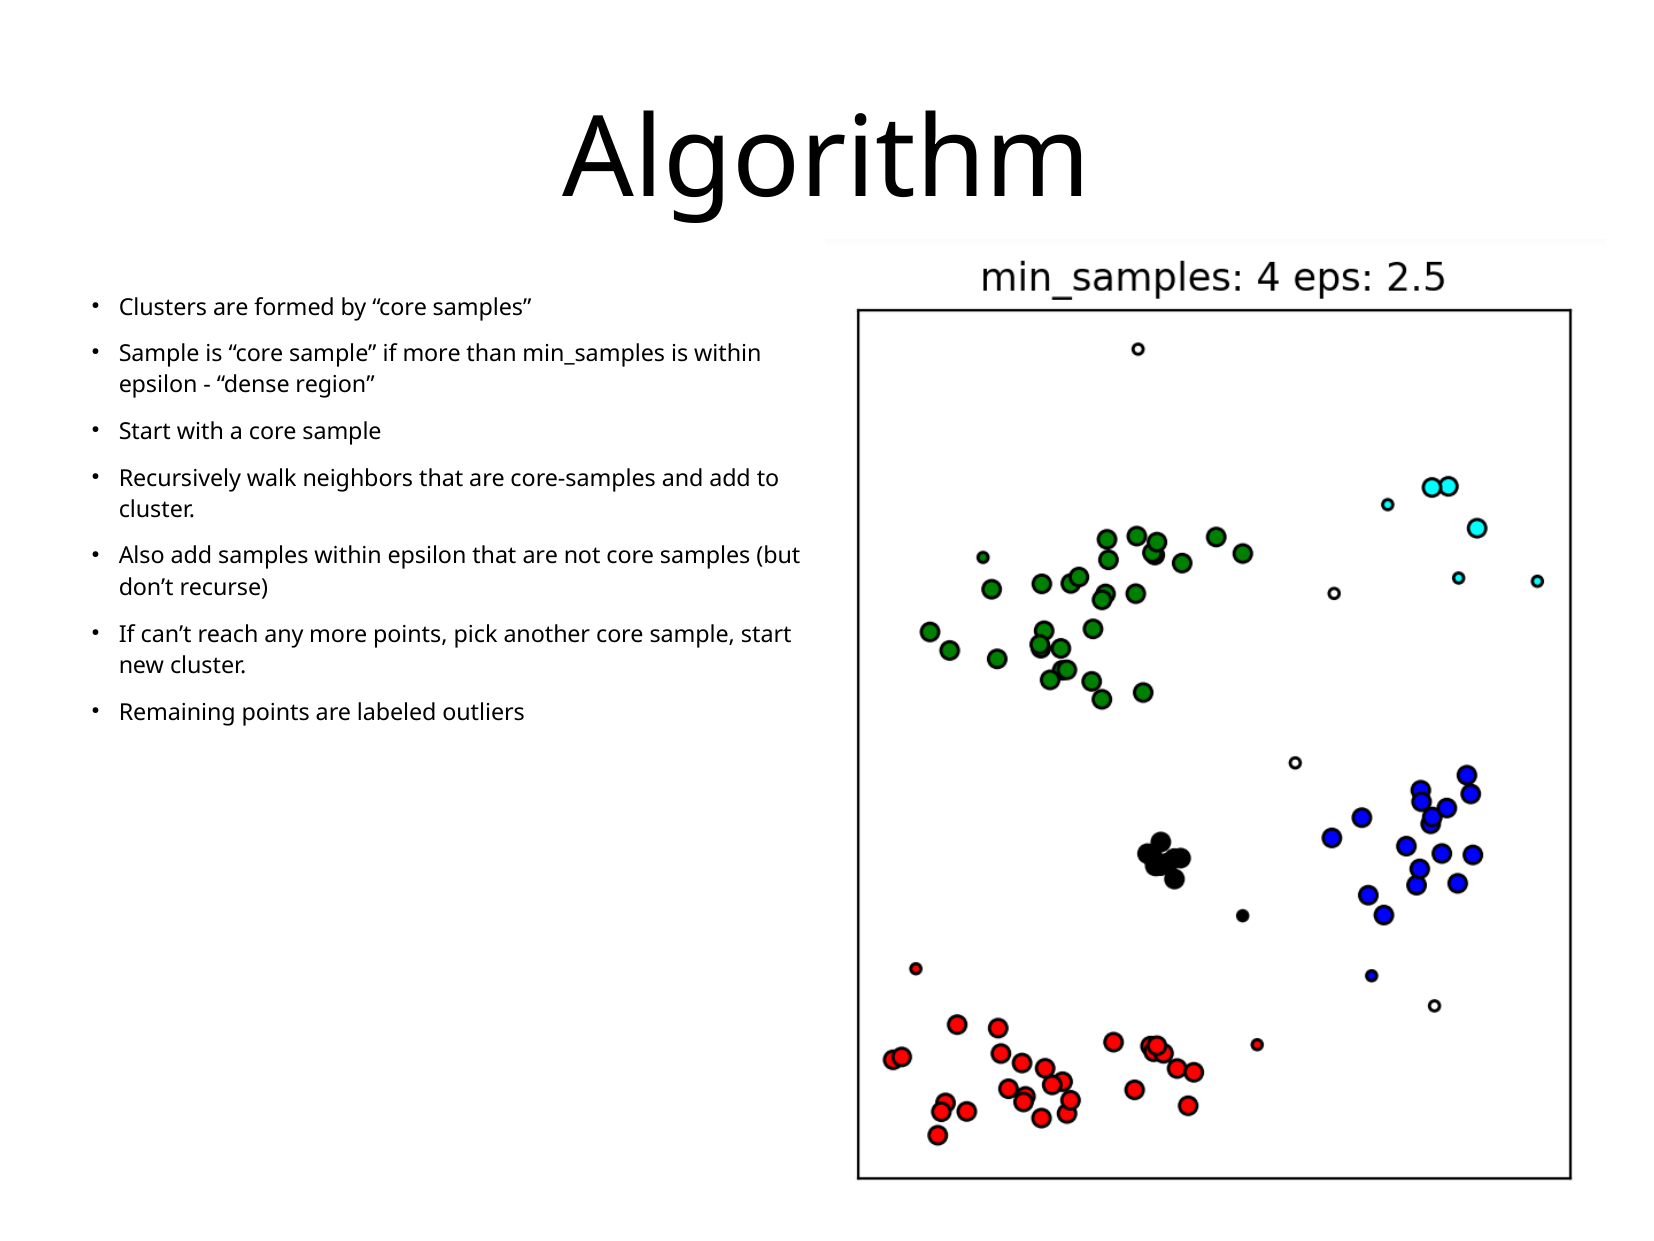

# Algorithm
Clusters are formed by “core samples”
Sample is “core sample” if more than min_samples is within epsilon - “dense region”
Start with a core sample
Recursively walk neighbors that are core-samples and add to cluster.
Also add samples within epsilon that are not core samples (but don’t recurse)
If can’t reach any more points, pick another core sample, start new cluster.
Remaining points are labeled outliers